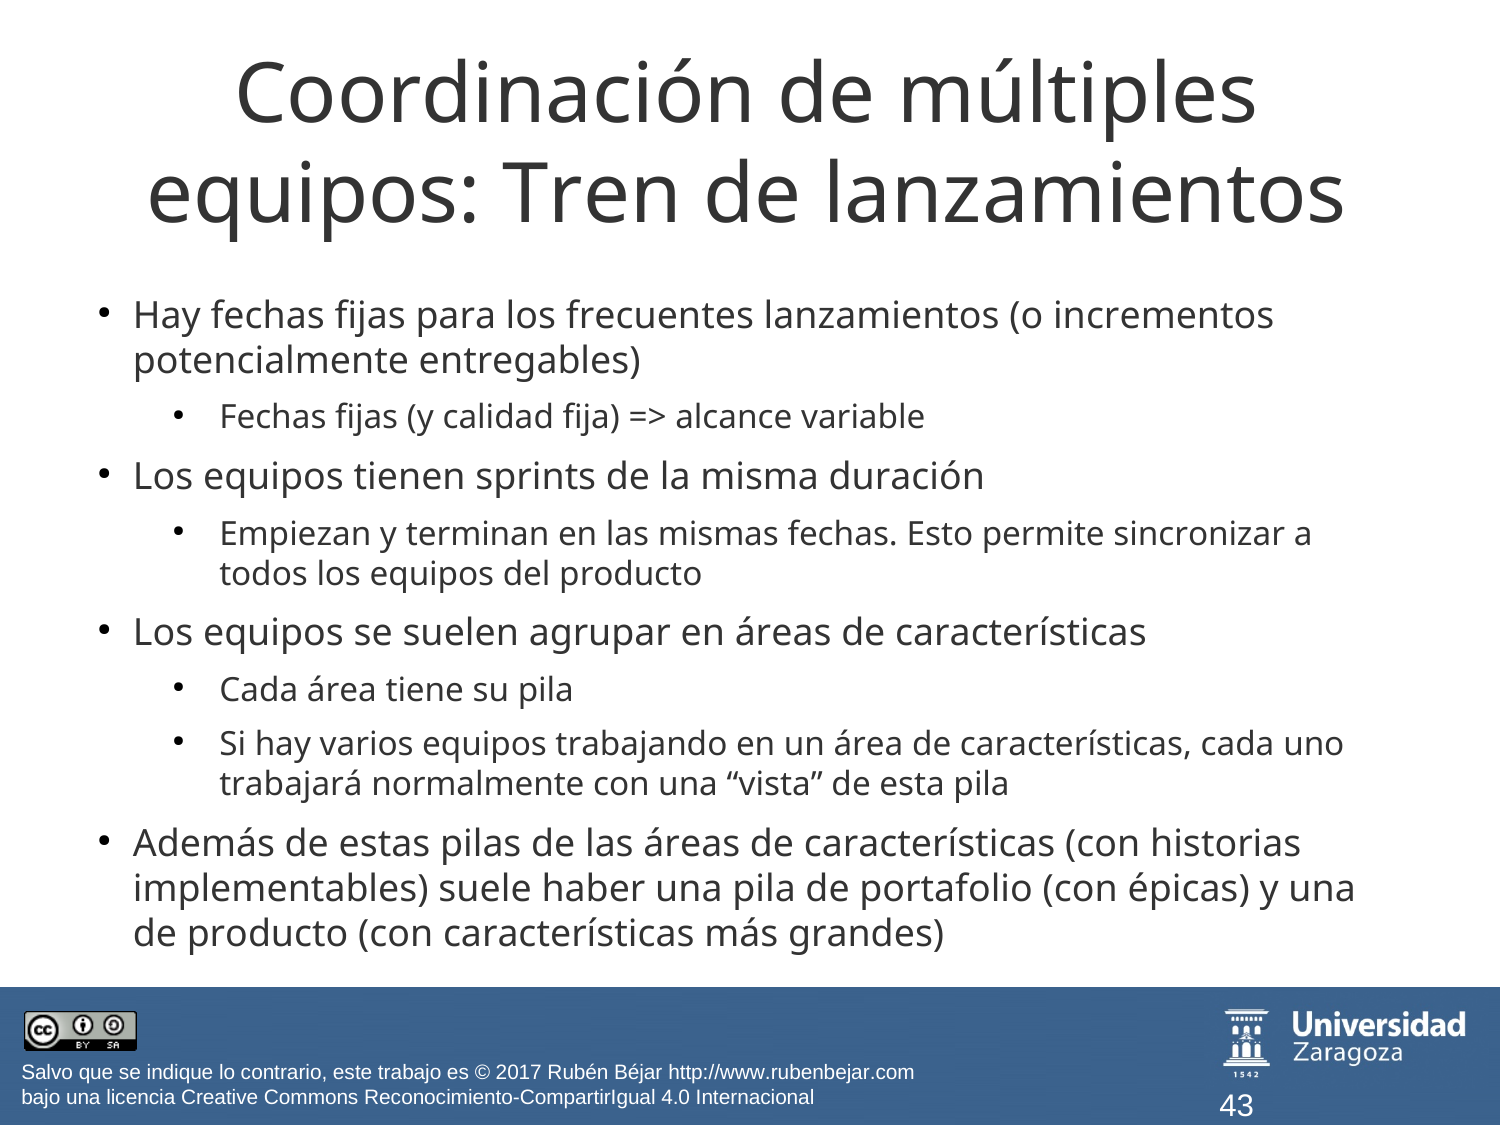

# Coordinación de múltiples equipos: Tren de lanzamientos
Hay fechas fijas para los frecuentes lanzamientos (o incrementos potencialmente entregables)
Fechas fijas (y calidad fija) => alcance variable
Los equipos tienen sprints de la misma duración
Empiezan y terminan en las mismas fechas. Esto permite sincronizar a todos los equipos del producto
Los equipos se suelen agrupar en áreas de características
Cada área tiene su pila
Si hay varios equipos trabajando en un área de características, cada uno trabajará normalmente con una “vista” de esta pila
Además de estas pilas de las áreas de características (con historias implementables) suele haber una pila de portafolio (con épicas) y una de producto (con características más grandes)